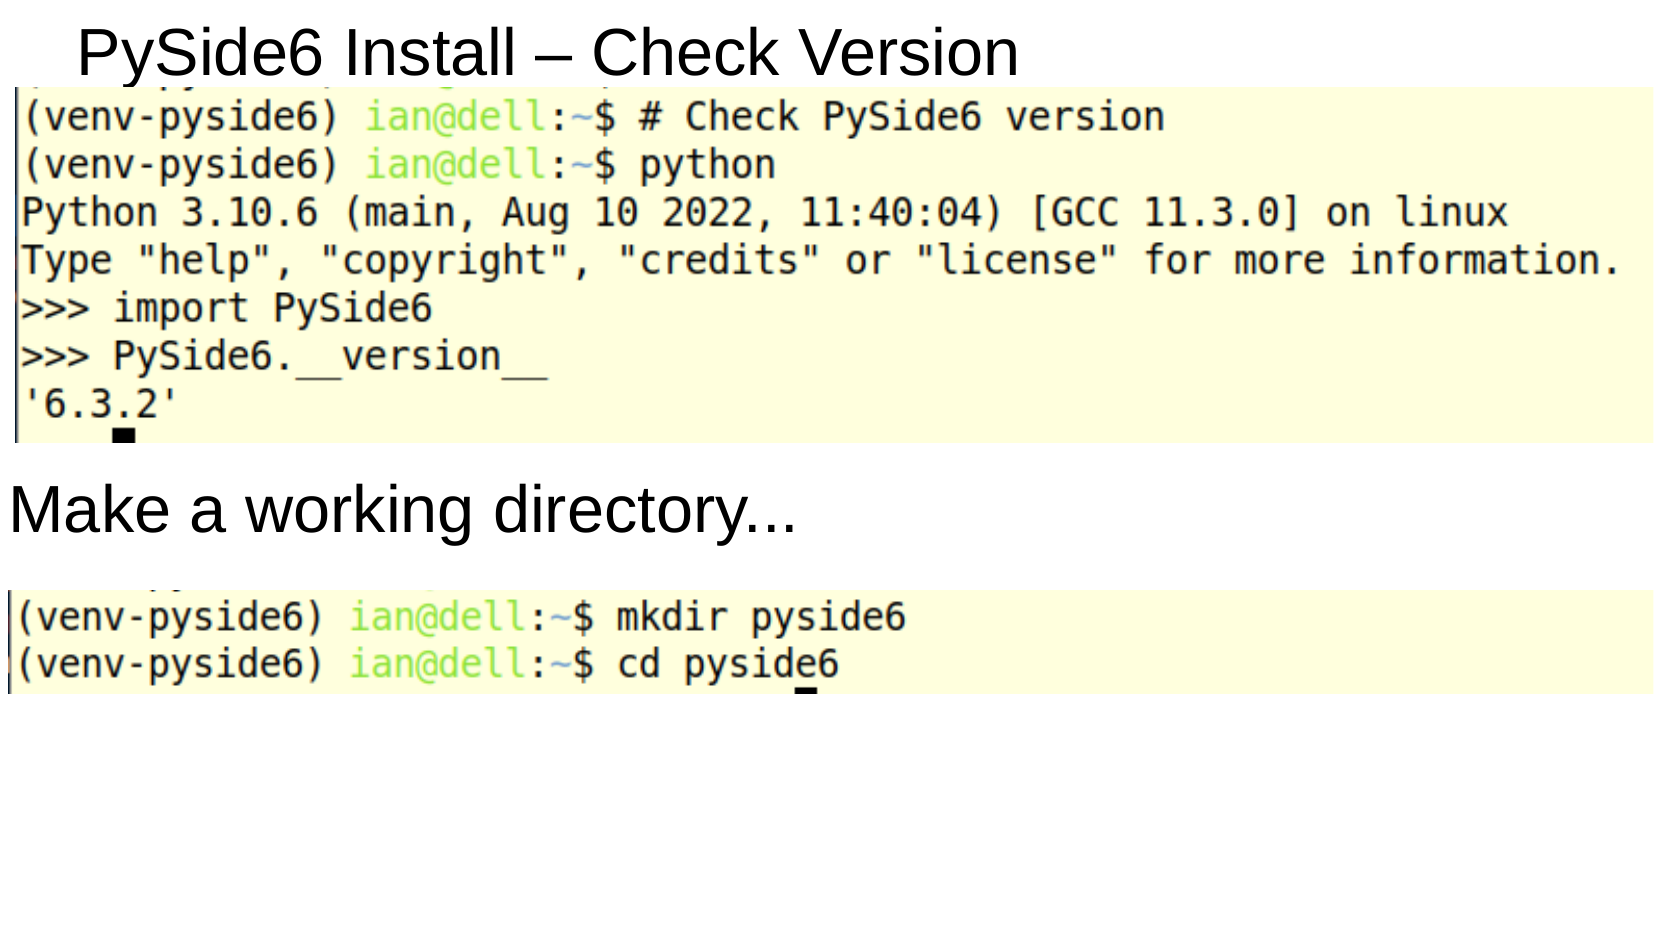

# PySide6 Install – Check Version
Make a working directory...